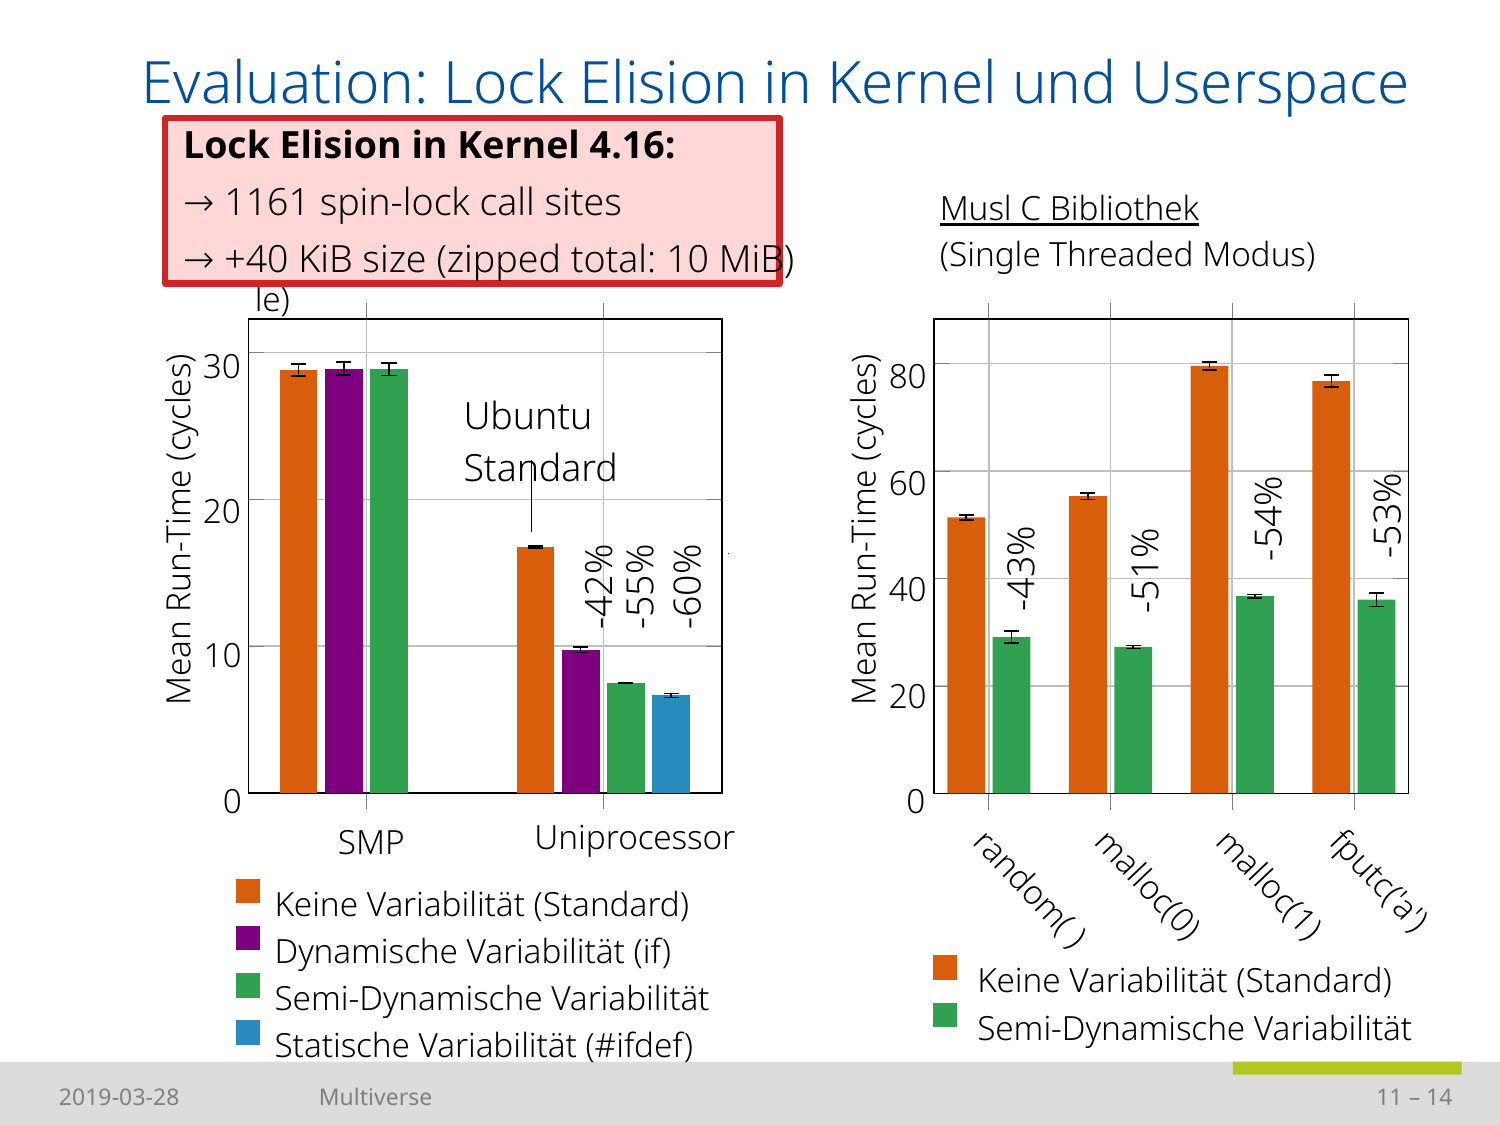

# Evaluation: Lock Elision in Kernel und Userspace
Lock Elision in Kernel 4.16:
→ 1161 spin-lock call sites
→ +40 KiB size (zipped total: 10 MiB)
Linux Kernel
(spinlock_irq_enable/disable)
Musl C Bibliothek
(Single Threaded Modus)
30
80
Ubuntu Standard
60
20
-53%
-54%
Mean Run-Time (cycles)
Mean Run-Time (cycles)
-43%
-51%
-42%
-55%
-60%
40
10
20
0
0
Uniprocessor
SMP
fputc('a')
malloc(0)
malloc(1)
random( )
Keine Variabilität (Standard)
Dynamische Variabilität (if)
Keine Variabilität (Standard)
Semi-Dynamische Variabilität
Semi-Dynamische Variabilität
Statische Variabilität (#ifdef)
11